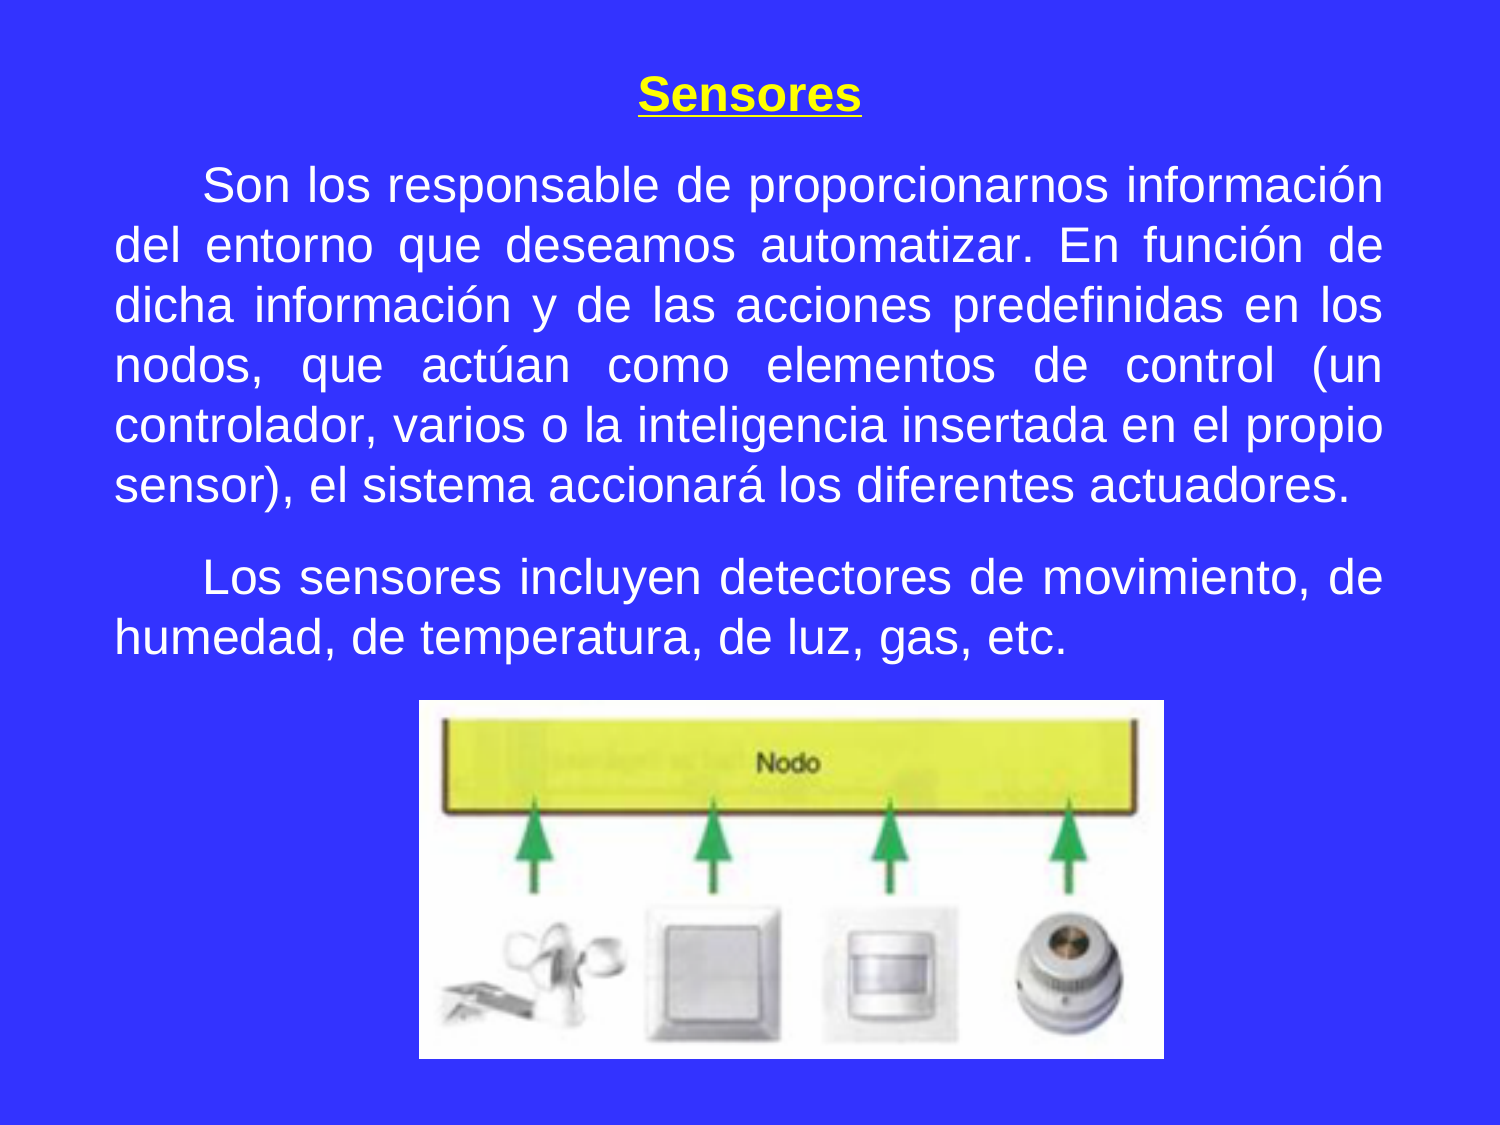

Sensores
	Son los responsable de proporcionarnos información del entorno que deseamos automatizar. En función de dicha información y de las acciones predefinidas en los nodos, que actúan como elementos de control (un controlador, varios o la inteligencia insertada en el propio sensor), el sistema accionará los diferentes actuadores.
	Los sensores incluyen detectores de movimiento, de humedad, de temperatura, de luz, gas, etc.